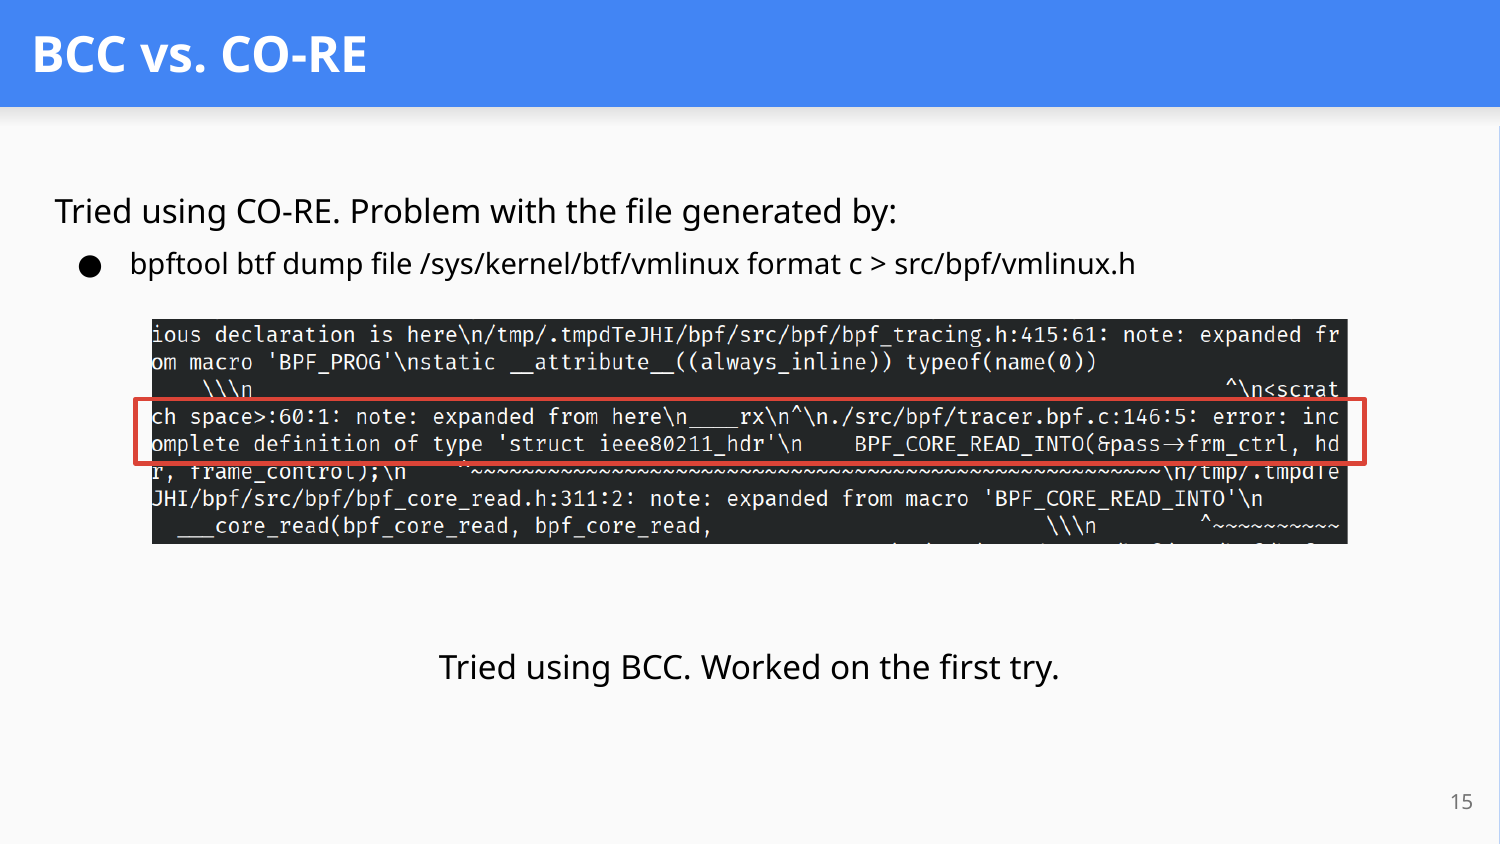

# BCC vs. CO-RE
Tried using CO-RE. Problem with the file generated by:
bpftool btf dump file /sys/kernel/btf/vmlinux format c > src/bpf/vmlinux.h
Tried using BCC. Worked on the first try.